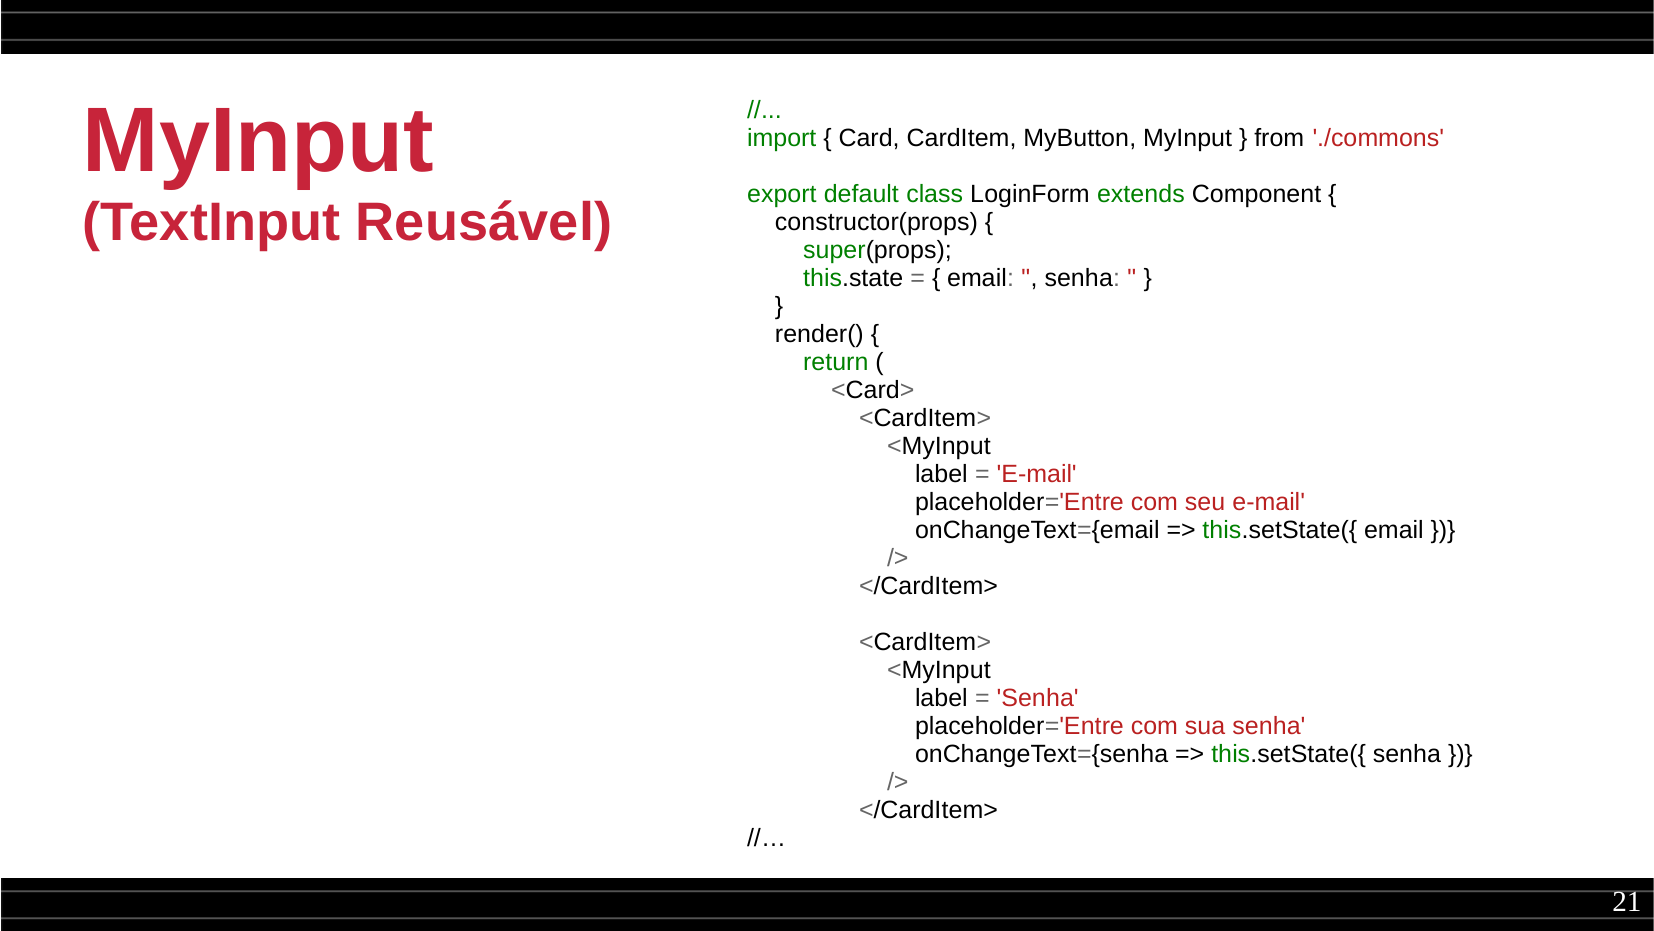

//...
import { Card, CardItem, MyButton, MyInput } from './commons'
export default class LoginForm extends Component {
 constructor(props) {
 super(props);
 this.state = { email: '', senha: '' }
 }
 render() {
 return (
 <Card>
 <CardItem>
 <MyInput
 label = 'E-mail'
 placeholder='Entre com seu e-mail'
 onChangeText={email => this.setState({ email })}
 />
 </CardItem>
 <CardItem>
 <MyInput
 label = 'Senha'
 placeholder='Entre com sua senha'
 onChangeText={senha => this.setState({ senha })}
 />
 </CardItem>
//…
# MyInput (TextInput Reusável)